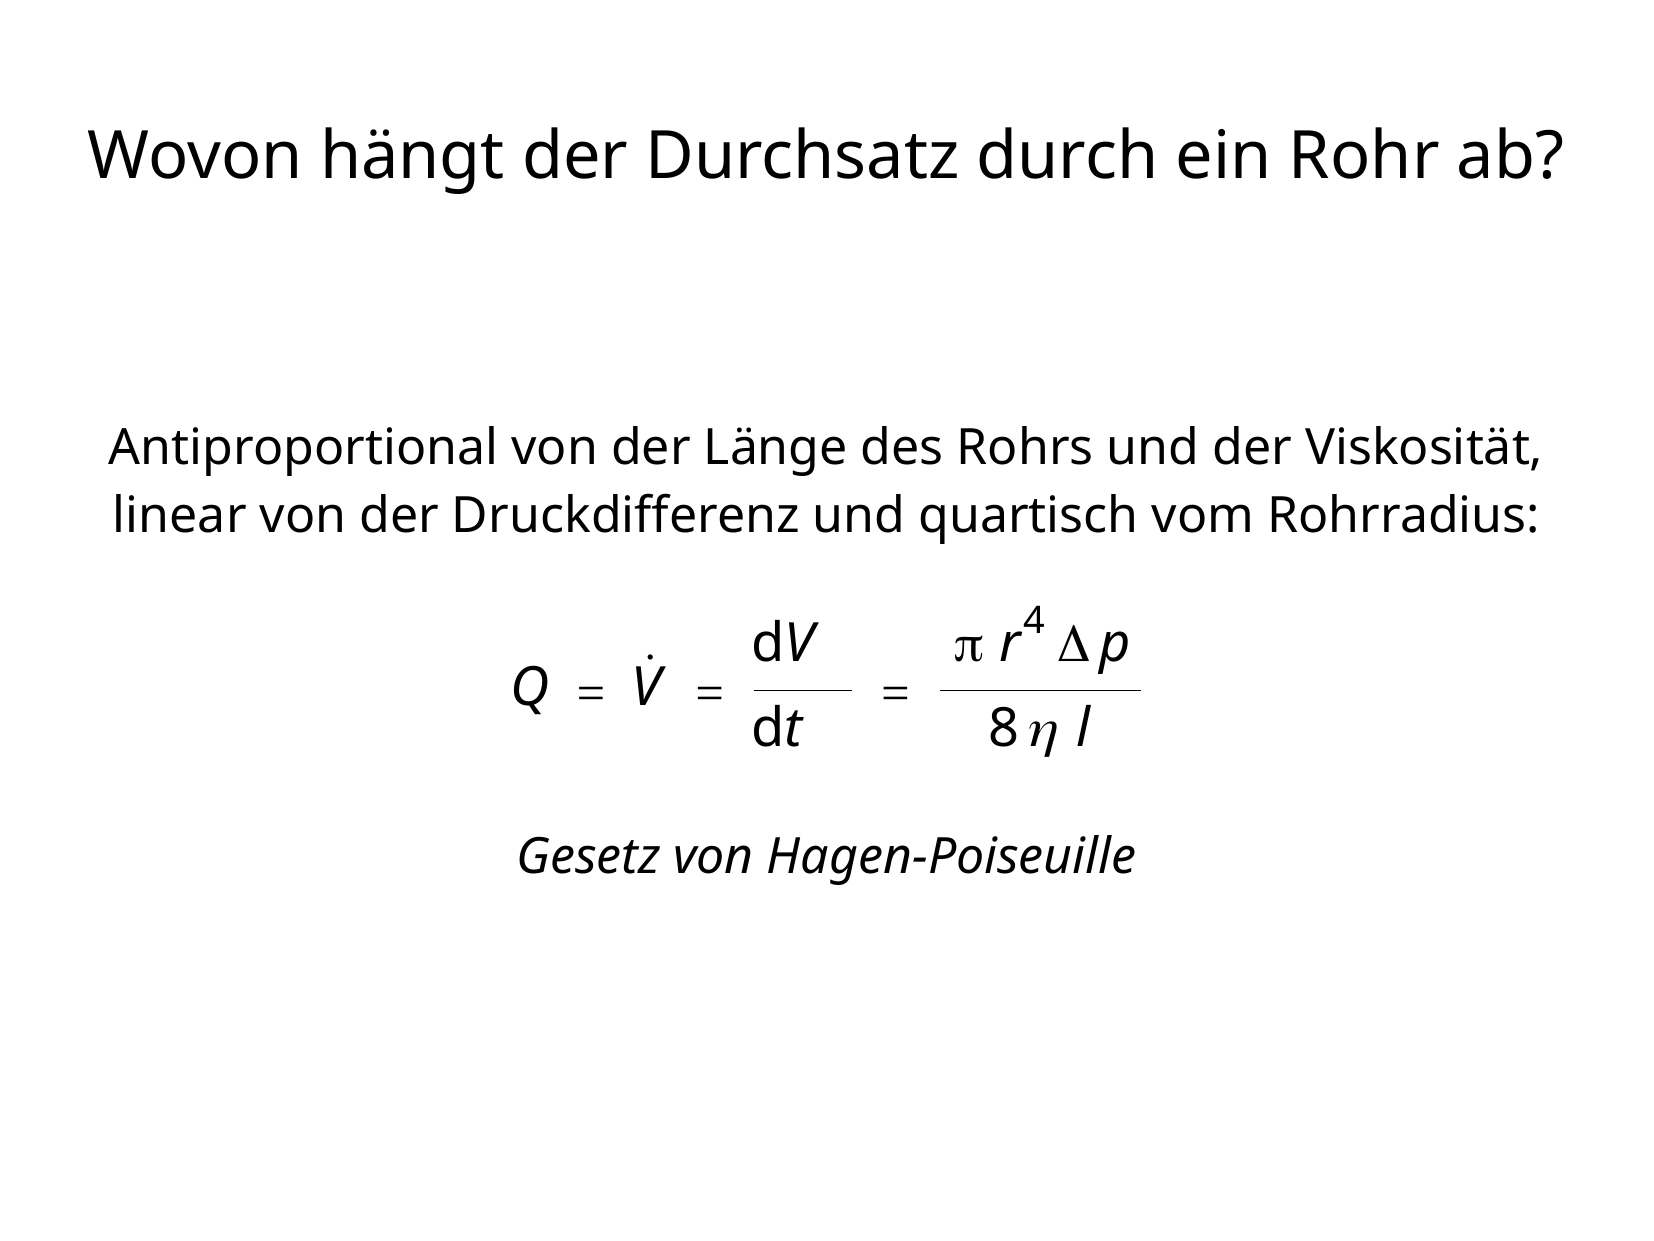

# Wovon hängt der Durchsatz durch ein Rohr ab?
Antiproportional von der Länge des Rohrs und der Viskosität, linear von der Druckdifferenz und quartisch vom Rohrradius:
Gesetz von Hagen-Poiseuille